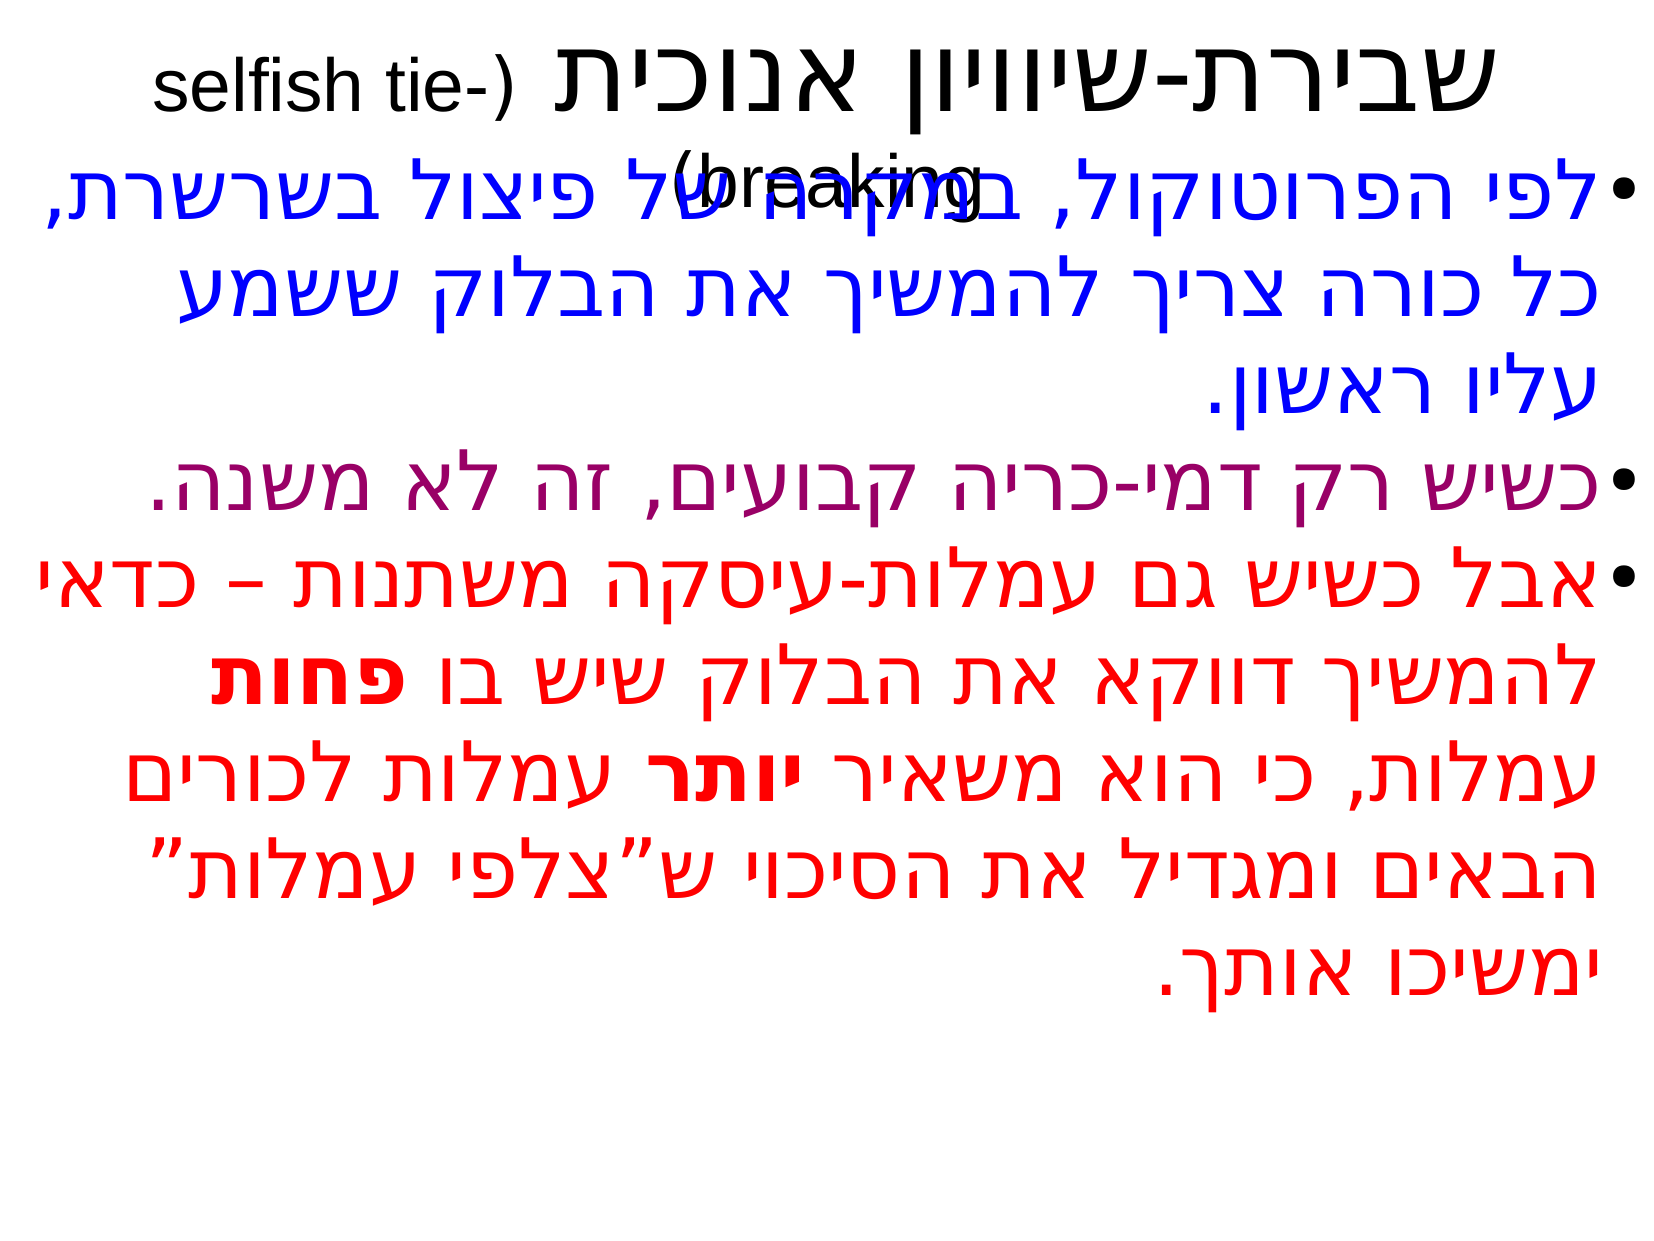

שבירת-שיוויון אנוכית (selfish tie-breaking)
לפי הפרוטוקול, במקרה של פיצול בשרשרת, כל כורה צריך להמשיך את הבלוק ששמע עליו ראשון.
כשיש רק דמי-כריה קבועים, זה לא משנה.
אבל כשיש גם עמלות-עיסקה משתנות – כדאי להמשיך דווקא את הבלוק שיש בו פחות עמלות, כי הוא משאיר יותר עמלות לכורים הבאים ומגדיל את הסיכוי ש”צלפי עמלות” ימשיכו אותך.